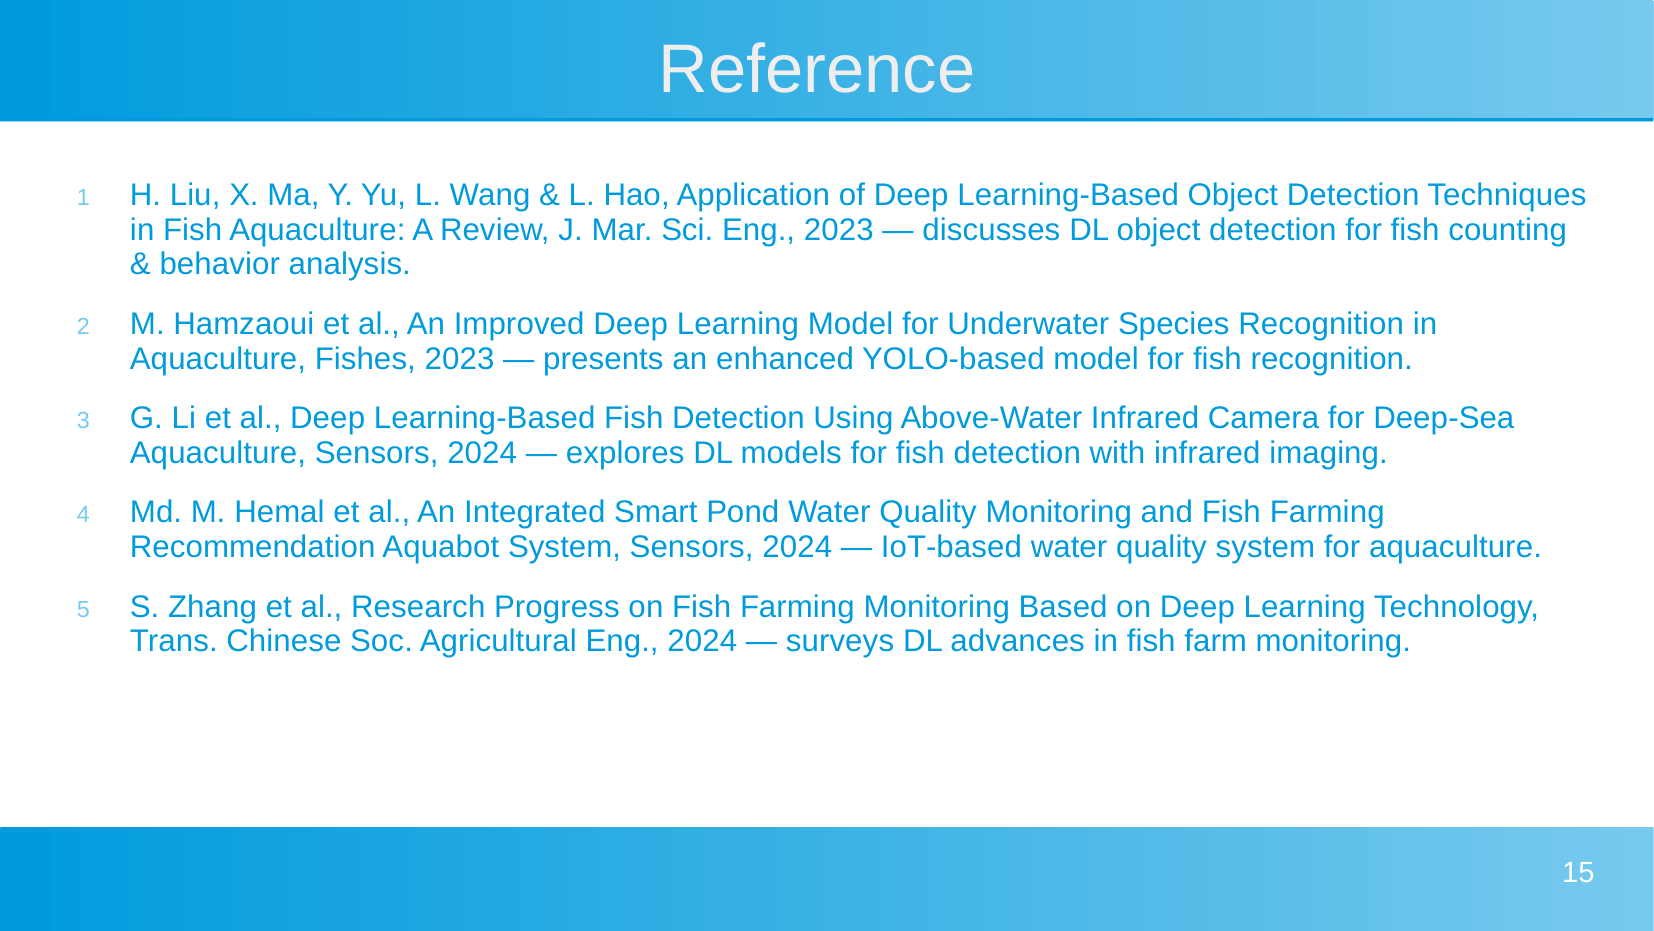

# Reference
H. Liu, X. Ma, Y. Yu, L. Wang & L. Hao, Application of Deep Learning-Based Object Detection Techniques in Fish Aquaculture: A Review, J. Mar. Sci. Eng., 2023 — discusses DL object detection for fish counting & behavior analysis.
M. Hamzaoui et al., An Improved Deep Learning Model for Underwater Species Recognition in Aquaculture, Fishes, 2023 — presents an enhanced YOLO‑based model for fish recognition.
G. Li et al., Deep Learning-Based Fish Detection Using Above‑Water Infrared Camera for Deep‑Sea Aquaculture, Sensors, 2024 — explores DL models for fish detection with infrared imaging.
Md. M. Hemal et al., An Integrated Smart Pond Water Quality Monitoring and Fish Farming Recommendation Aquabot System, Sensors, 2024 — IoT‑based water quality system for aquaculture.
S. Zhang et al., Research Progress on Fish Farming Monitoring Based on Deep Learning Technology, Trans. Chinese Soc. Agricultural Eng., 2024 — surveys DL advances in fish farm monitoring.
15